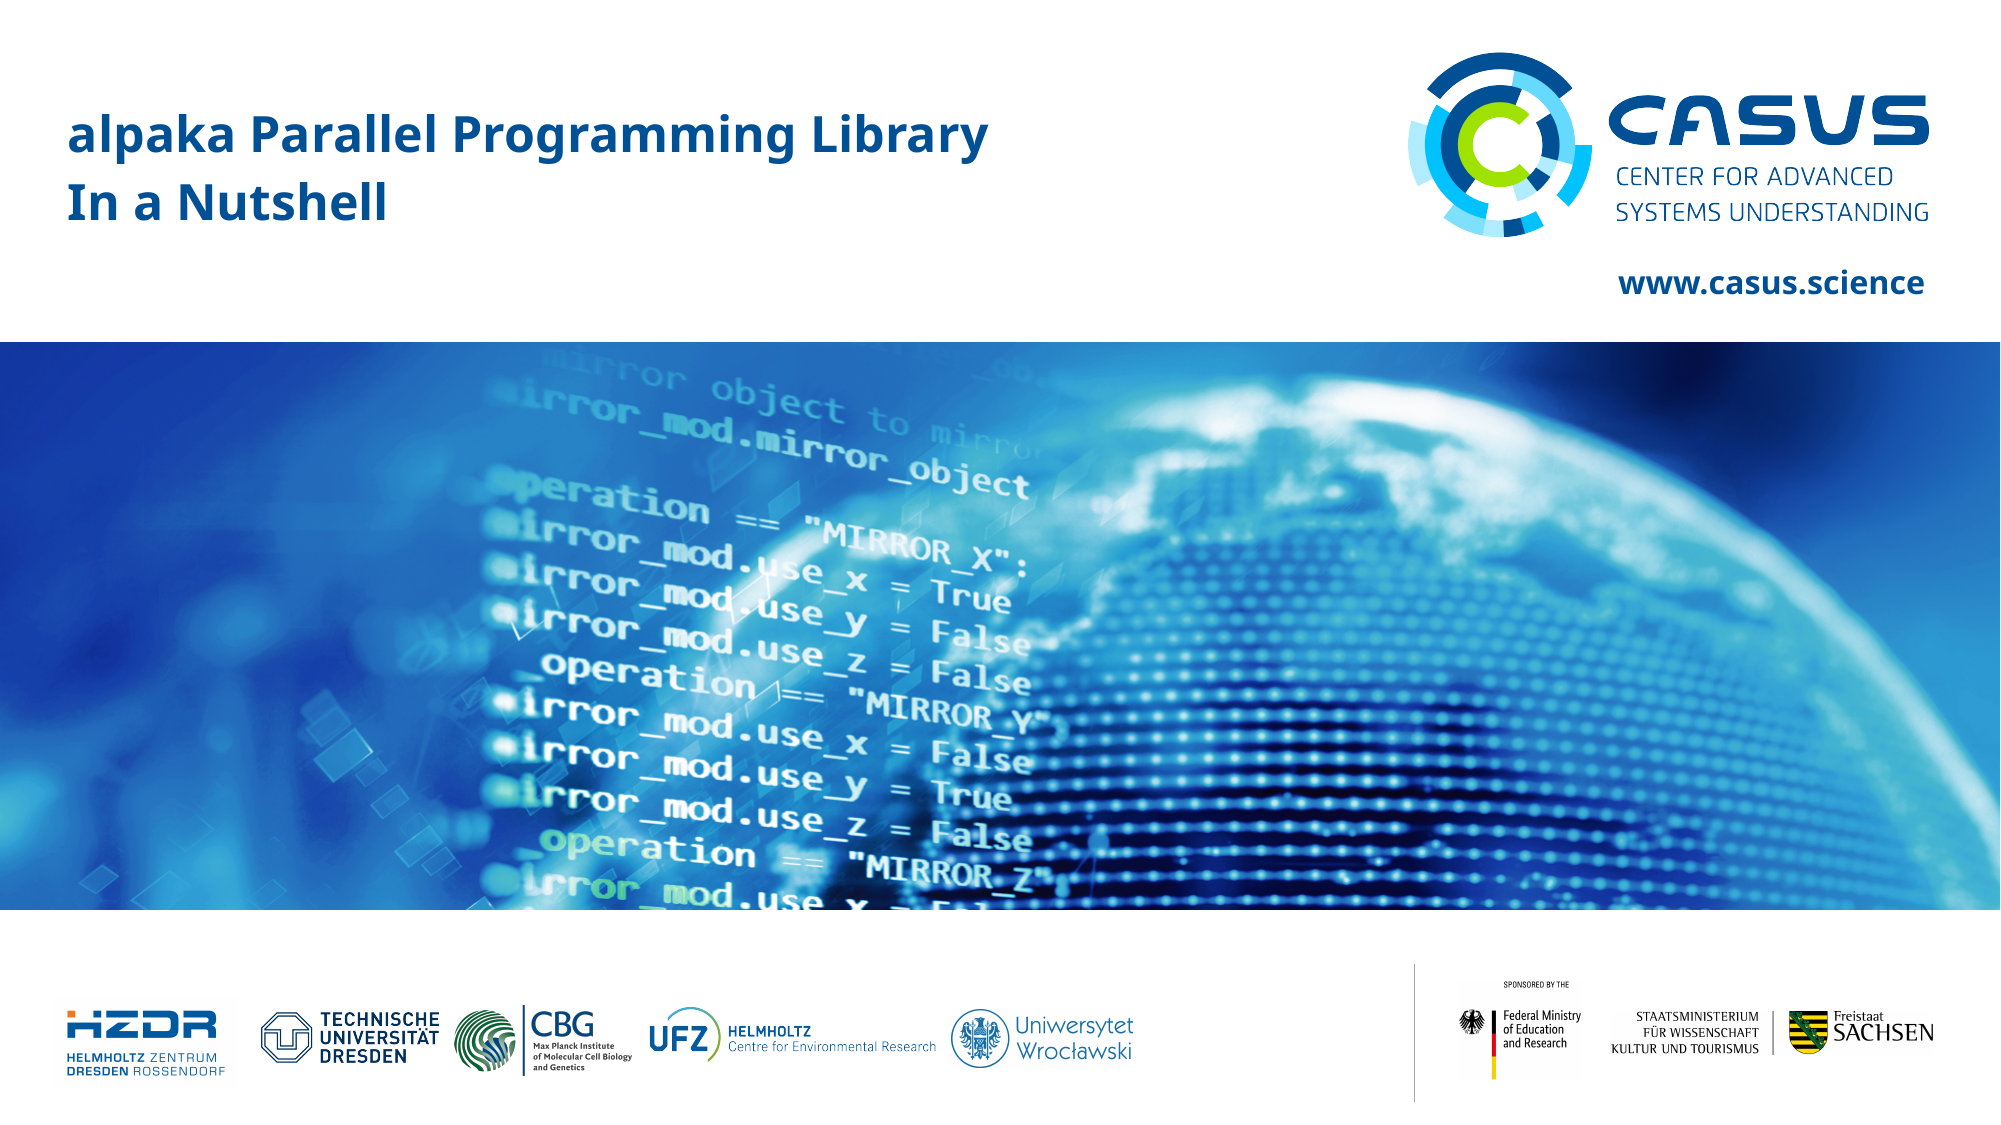

# alpaka Parallel Programming Library
In a Nutshell